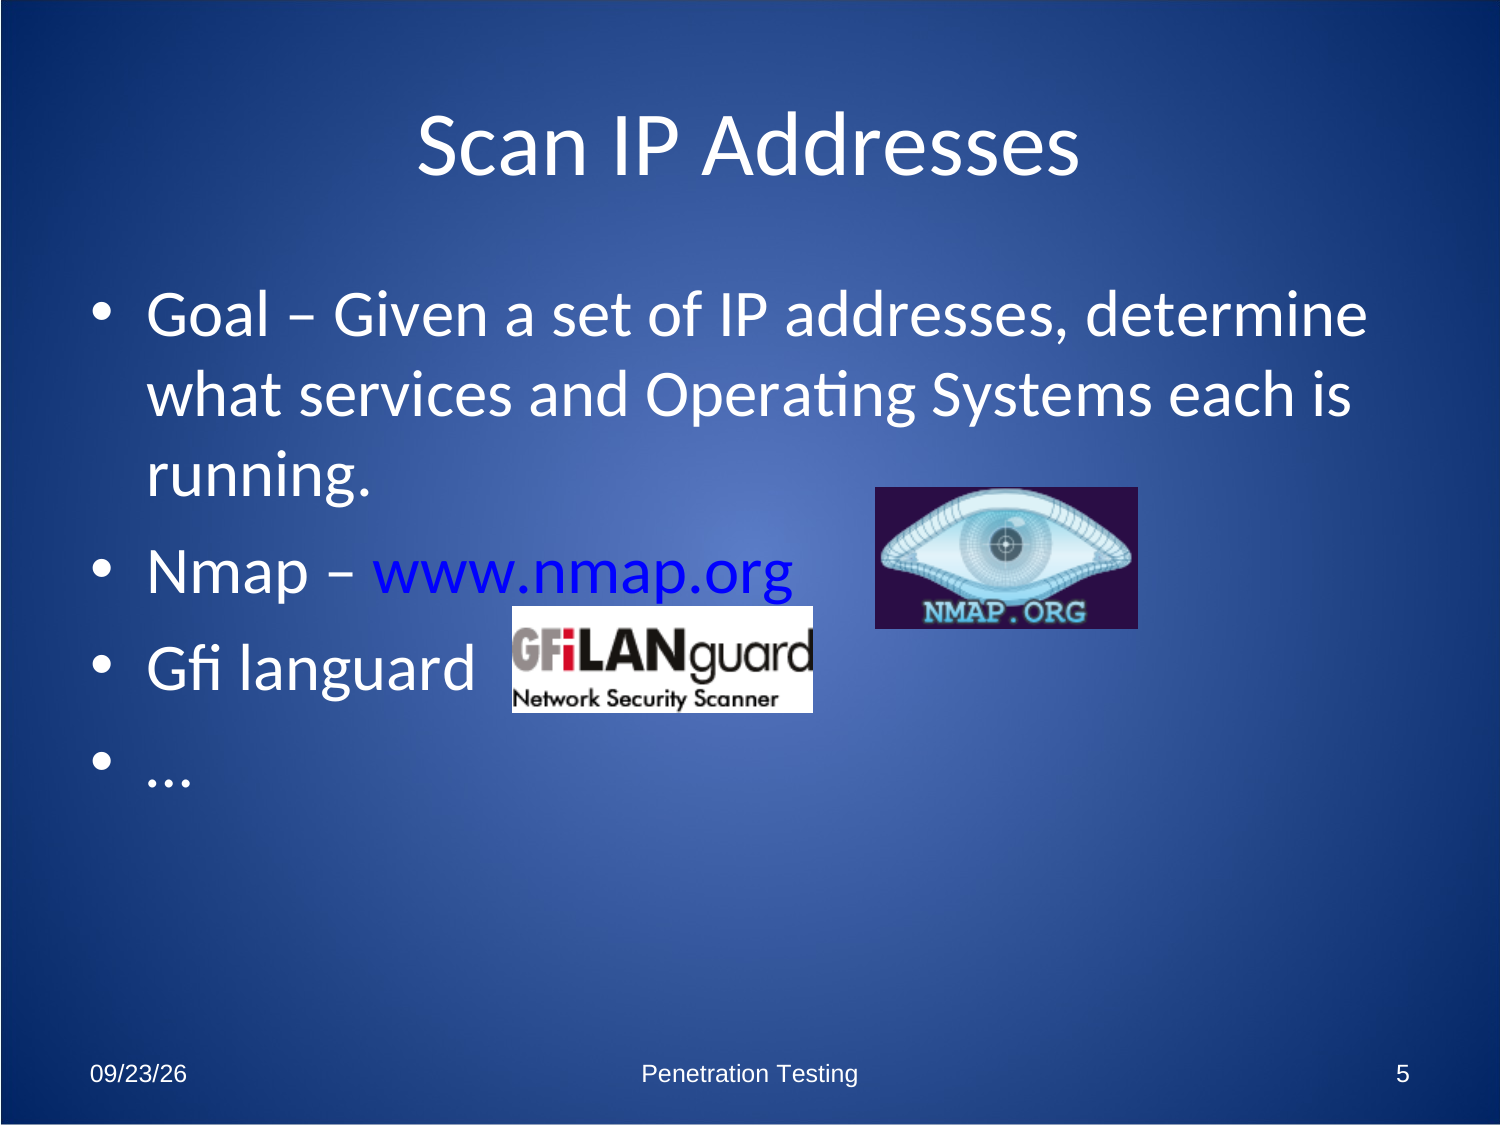

# Scan IP Addresses
Goal – Given a set of IP addresses, determine what services and Operating Systems each is running.
Nmap – www.nmap.org
Gfi languard
…
Penetration Testing